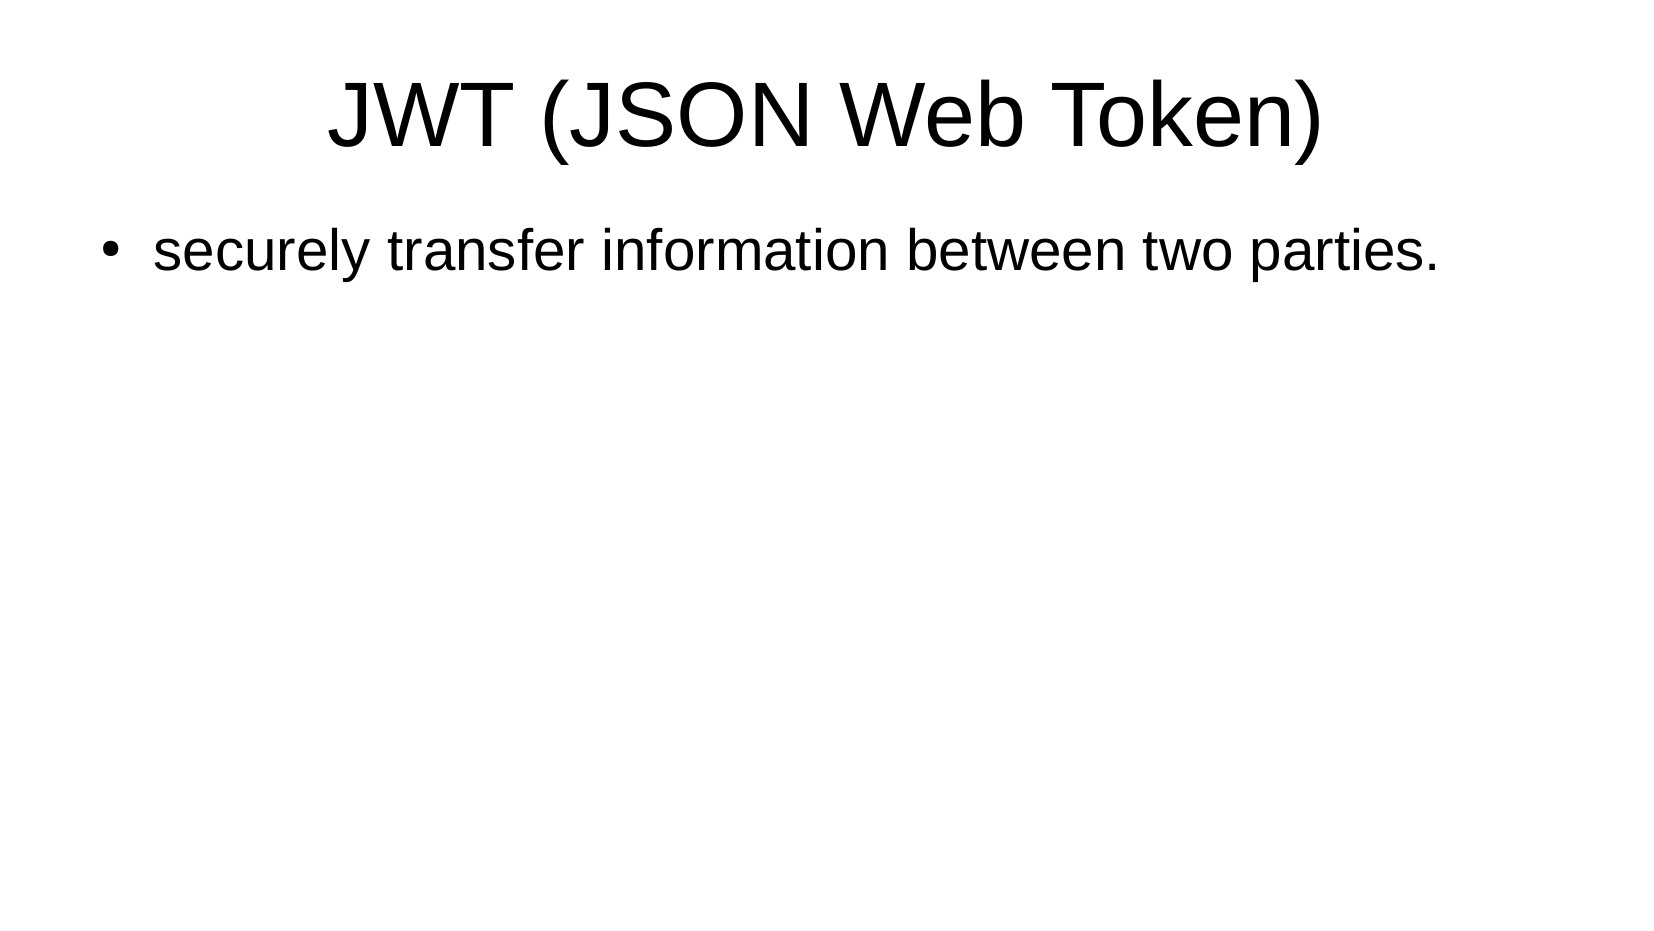

# JWT (JSON Web Token)
securely transfer information between two parties.